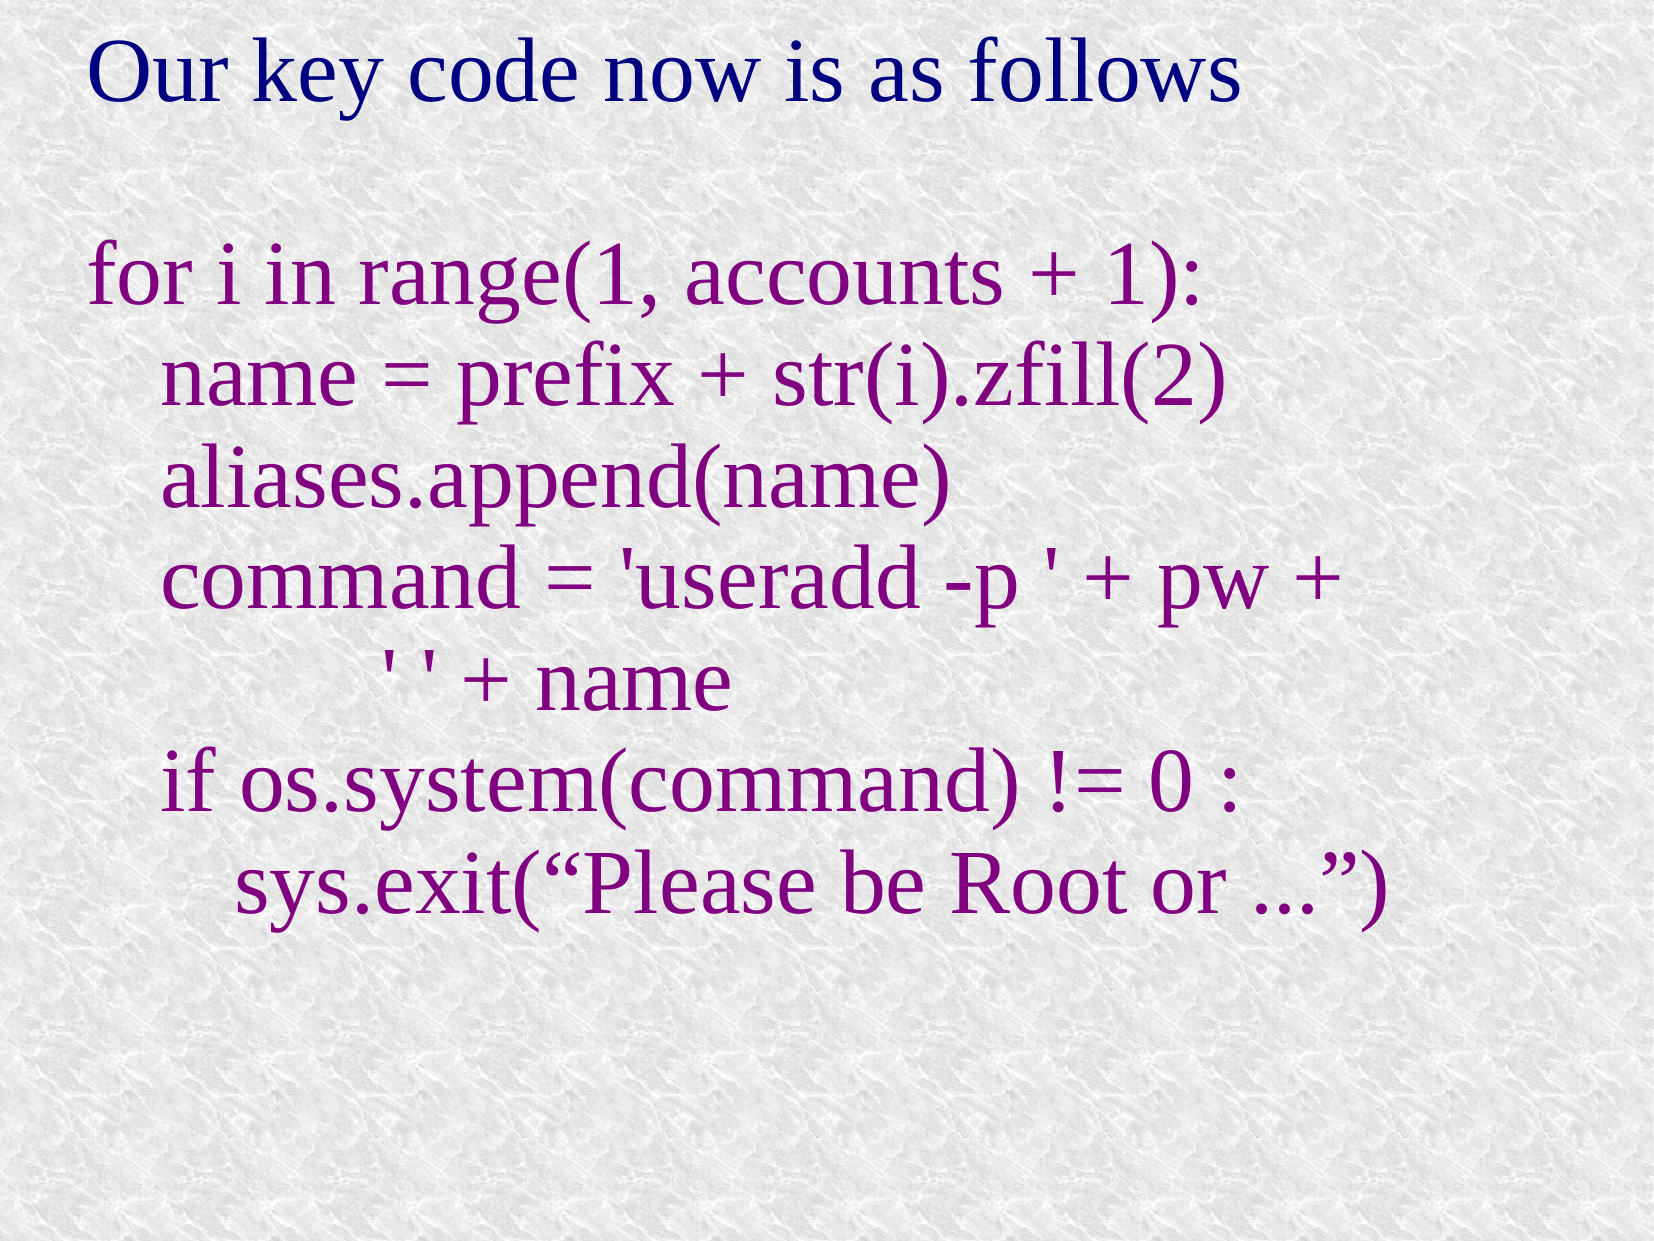

# Our key code now is as follows for i in range(1, accounts + 1): name = prefix + str(i).zfill(2) aliases.append(name) command = 'useradd -p ' + pw + ' ' + name if os.system(command) != 0 : sys.exit(“Please be Root or ...”)